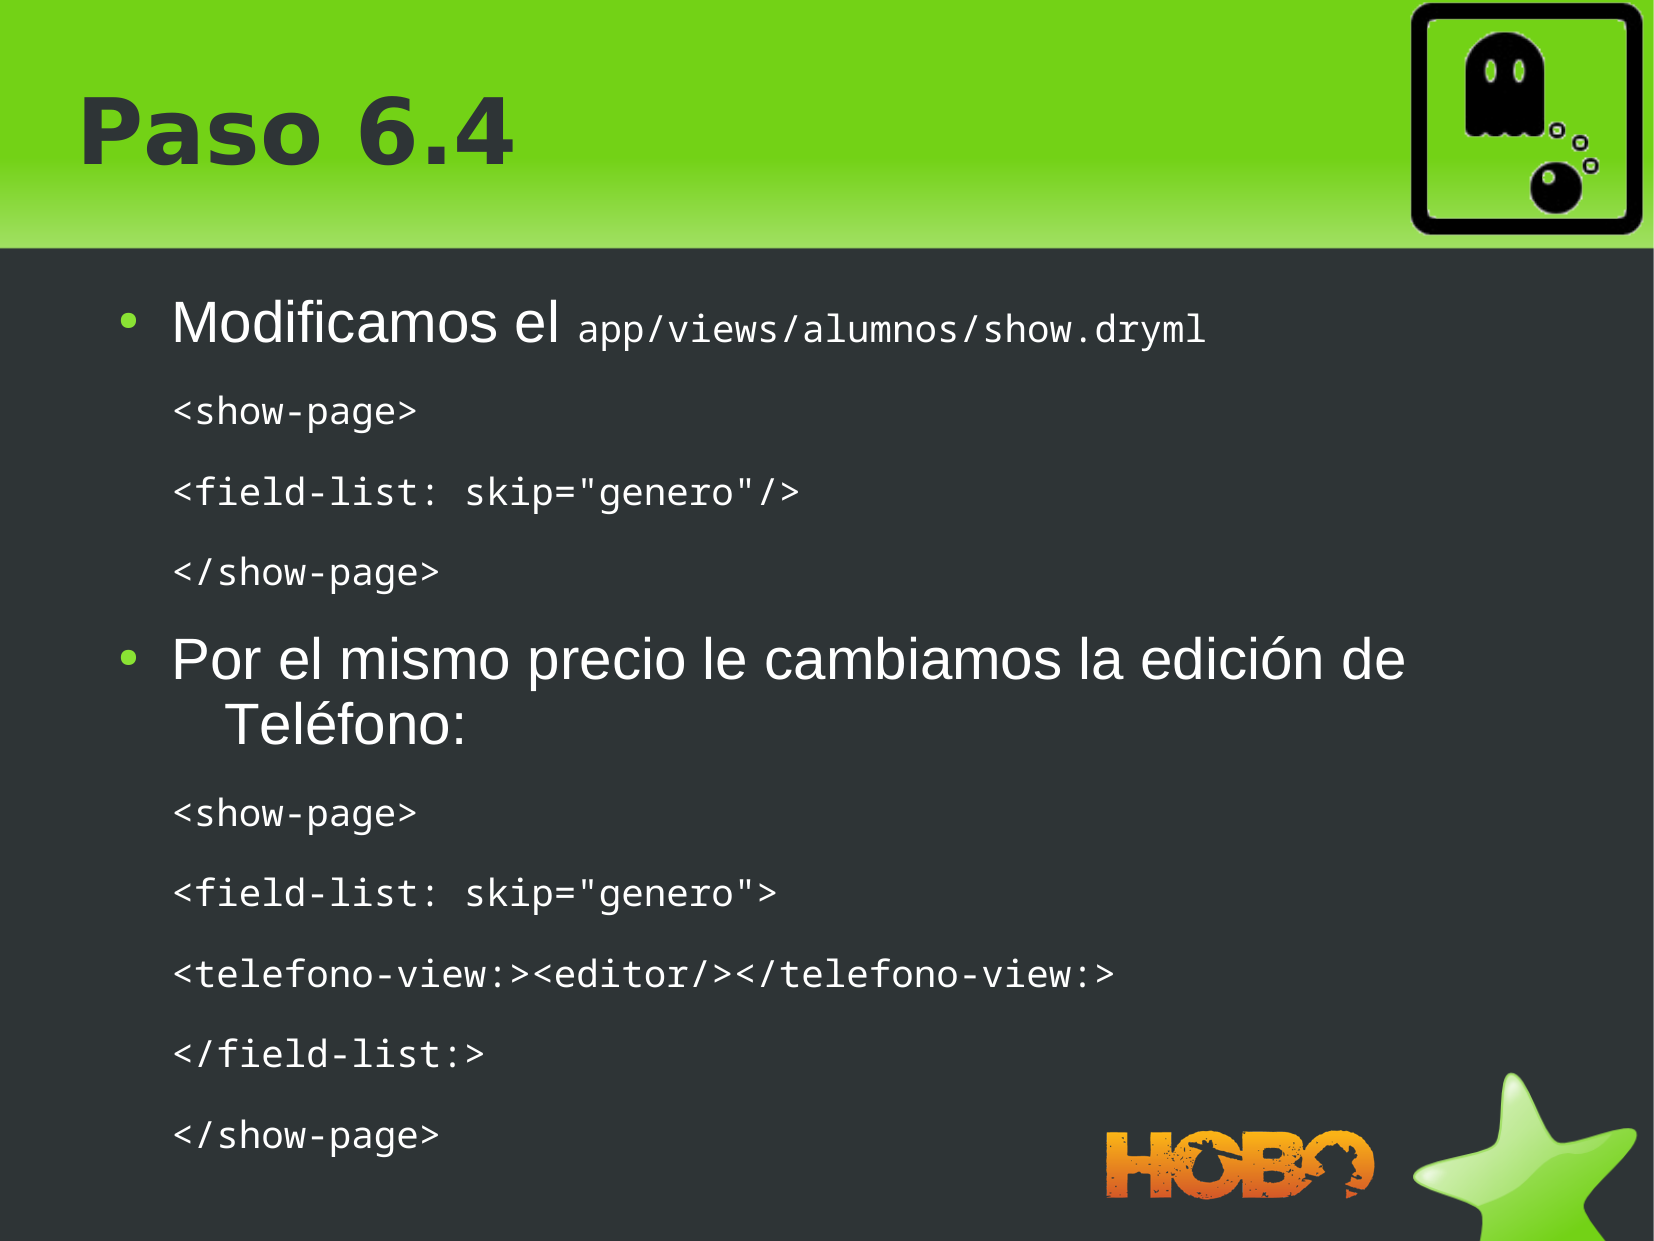

# Paso 6.4
Modificamos el app/views/alumnos/show.dryml
<show-page>
<field-list: skip="genero"/>
</show-page>
Por el mismo precio le cambiamos la edición de Teléfono:
<show-page>
<field-list: skip="genero">
<telefono-view:><editor/></telefono-view:>
</field-list:>
</show-page>